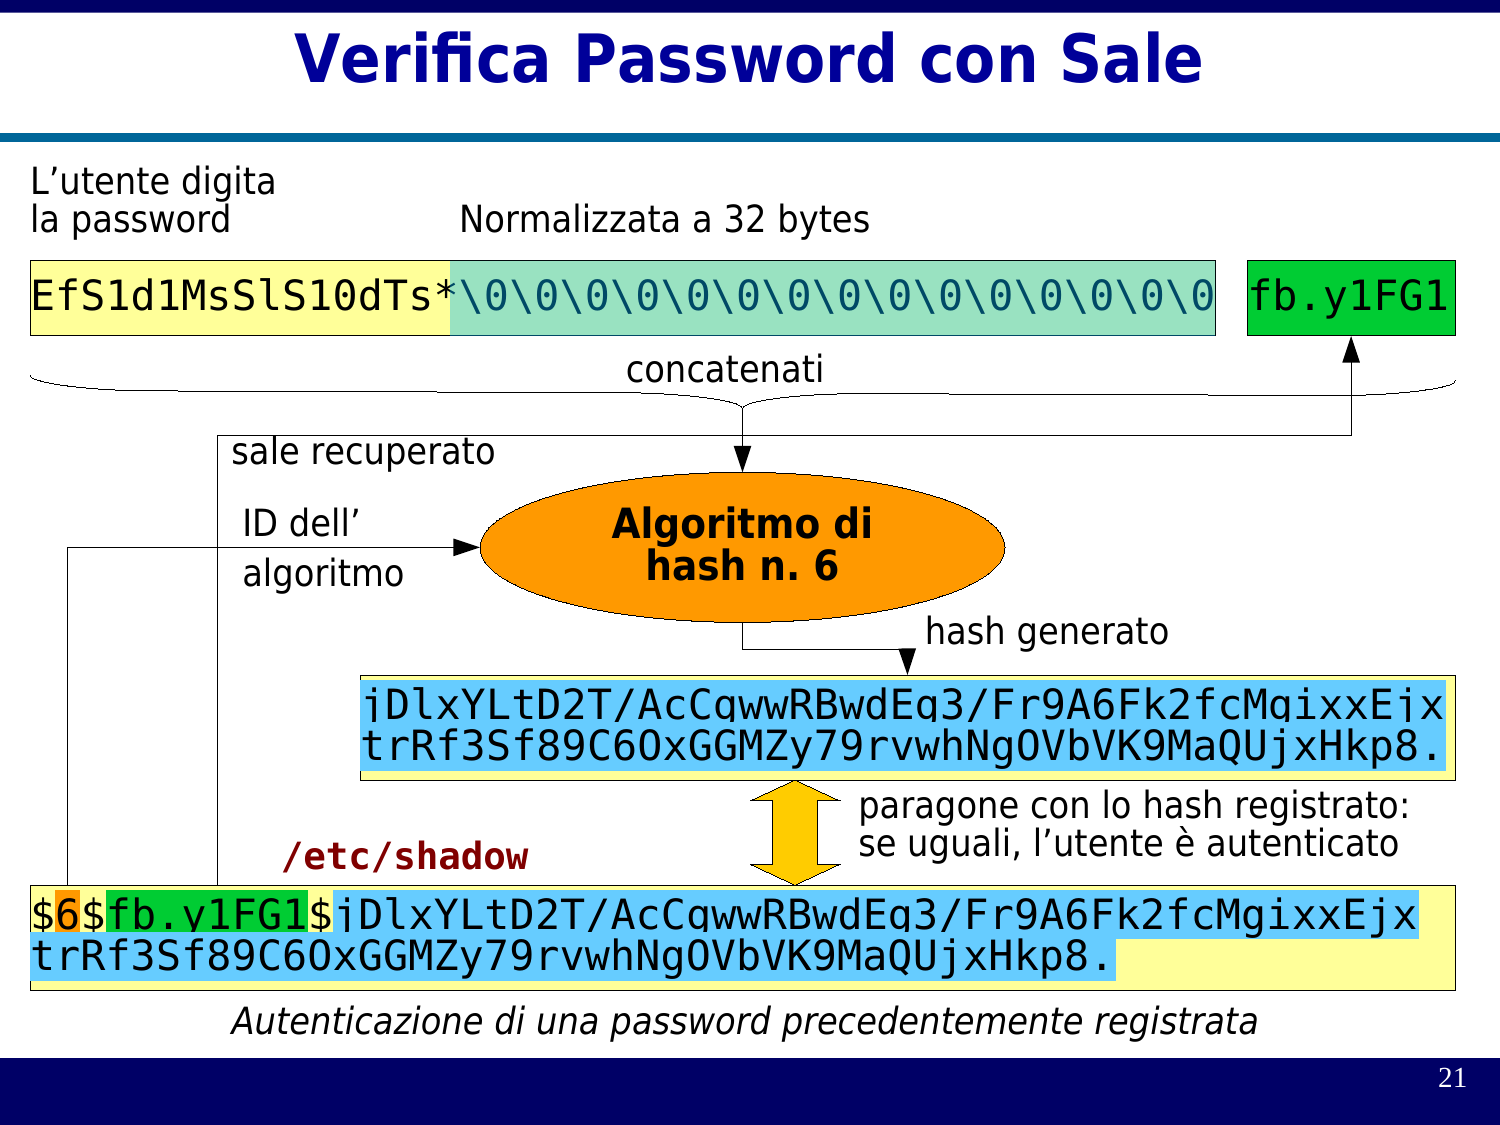

# Verifica Password con Sale
L’utente digita
la password
Normalizzata a 32 bytes
EfS1d1MsSlS10dTs*\0\0\0\0\0\0\0\0\0\0\0\0\0\0\0
fb.y1FG1
concatenati
sale recuperato
Algoritmo di
hash n. 6
ID dell’
algoritmo
hash generato
jDlxYLtD2T/AcCgwwRBwdEg3/Fr9A6Fk2fcMgixxEjx
trRf3Sf89C6OxGGMZy79rvwhNgOVbVK9MaQUjxHkp8.
paragone con lo hash registrato:
se uguali, l’utente è autenticato
/etc/shadow
$6$fb.y1FG1$jDlxYLtD2T/AcCgwwRBwdEg3/Fr9A6Fk2fcMgixxEjx
trRf3Sf89C6OxGGMZy79rvwhNgOVbVK9MaQUjxHkp8.
Autenticazione di una password precedentemente registrata